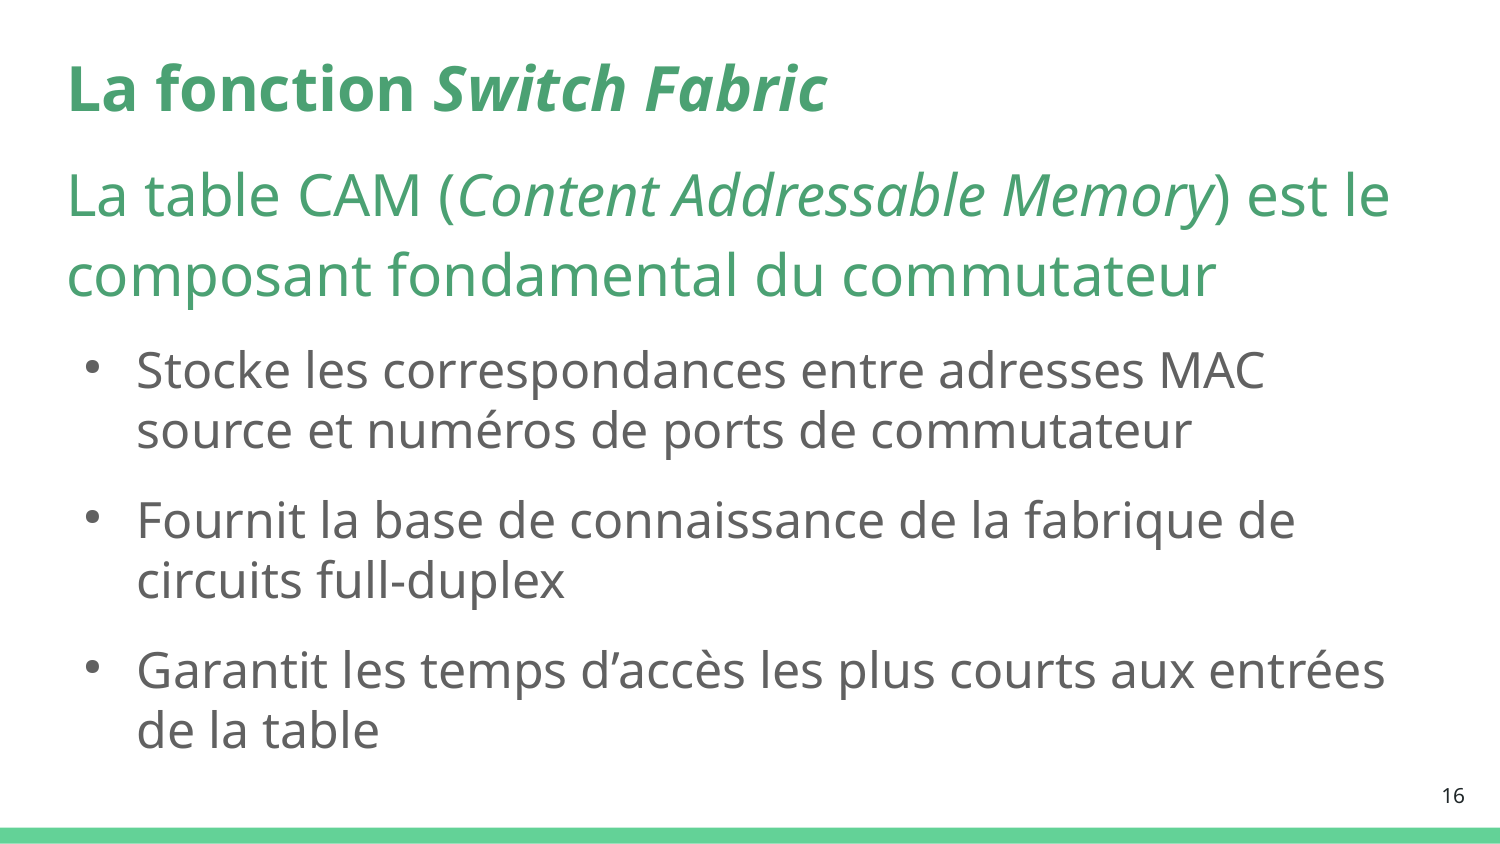

# La fonction Switch Fabric
La table CAM (Content Addressable Memory) est le composant fondamental du commutateur
Stocke les correspondances entre adresses MAC source et numéros de ports de commutateur
Fournit la base de connaissance de la fabrique de circuits full-duplex
Garantit les temps d’accès les plus courts aux entrées de la table